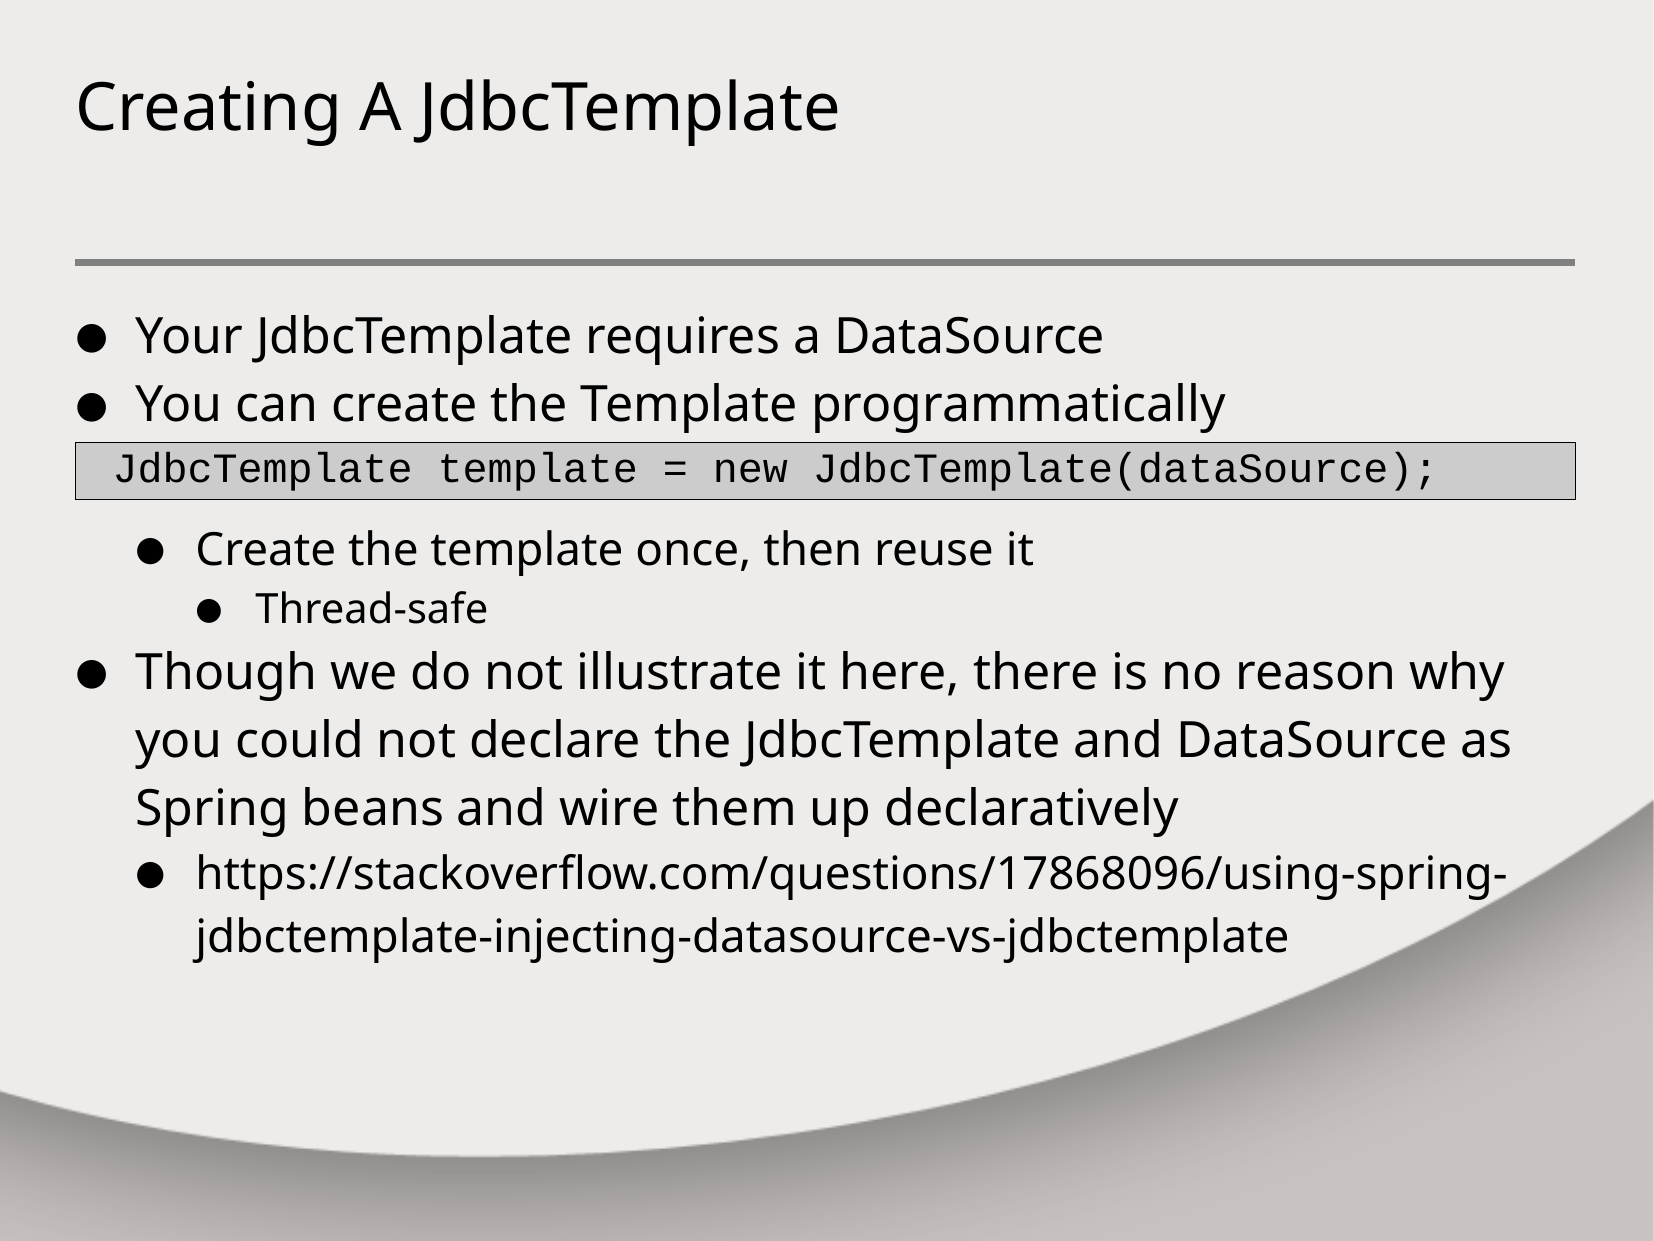

# Creating A JdbcTemplate
Your JdbcTemplate requires a DataSource
You can create the Template programmatically
Create the template once, then reuse it
Thread-safe
Though we do not illustrate it here, there is no reason why you could not declare the JdbcTemplate and DataSource as Spring beans and wire them up declaratively
https://stackoverflow.com/questions/17868096/using-spring-jdbctemplate-injecting-datasource-vs-jdbctemplate
JdbcTemplate template = new JdbcTemplate(dataSource);